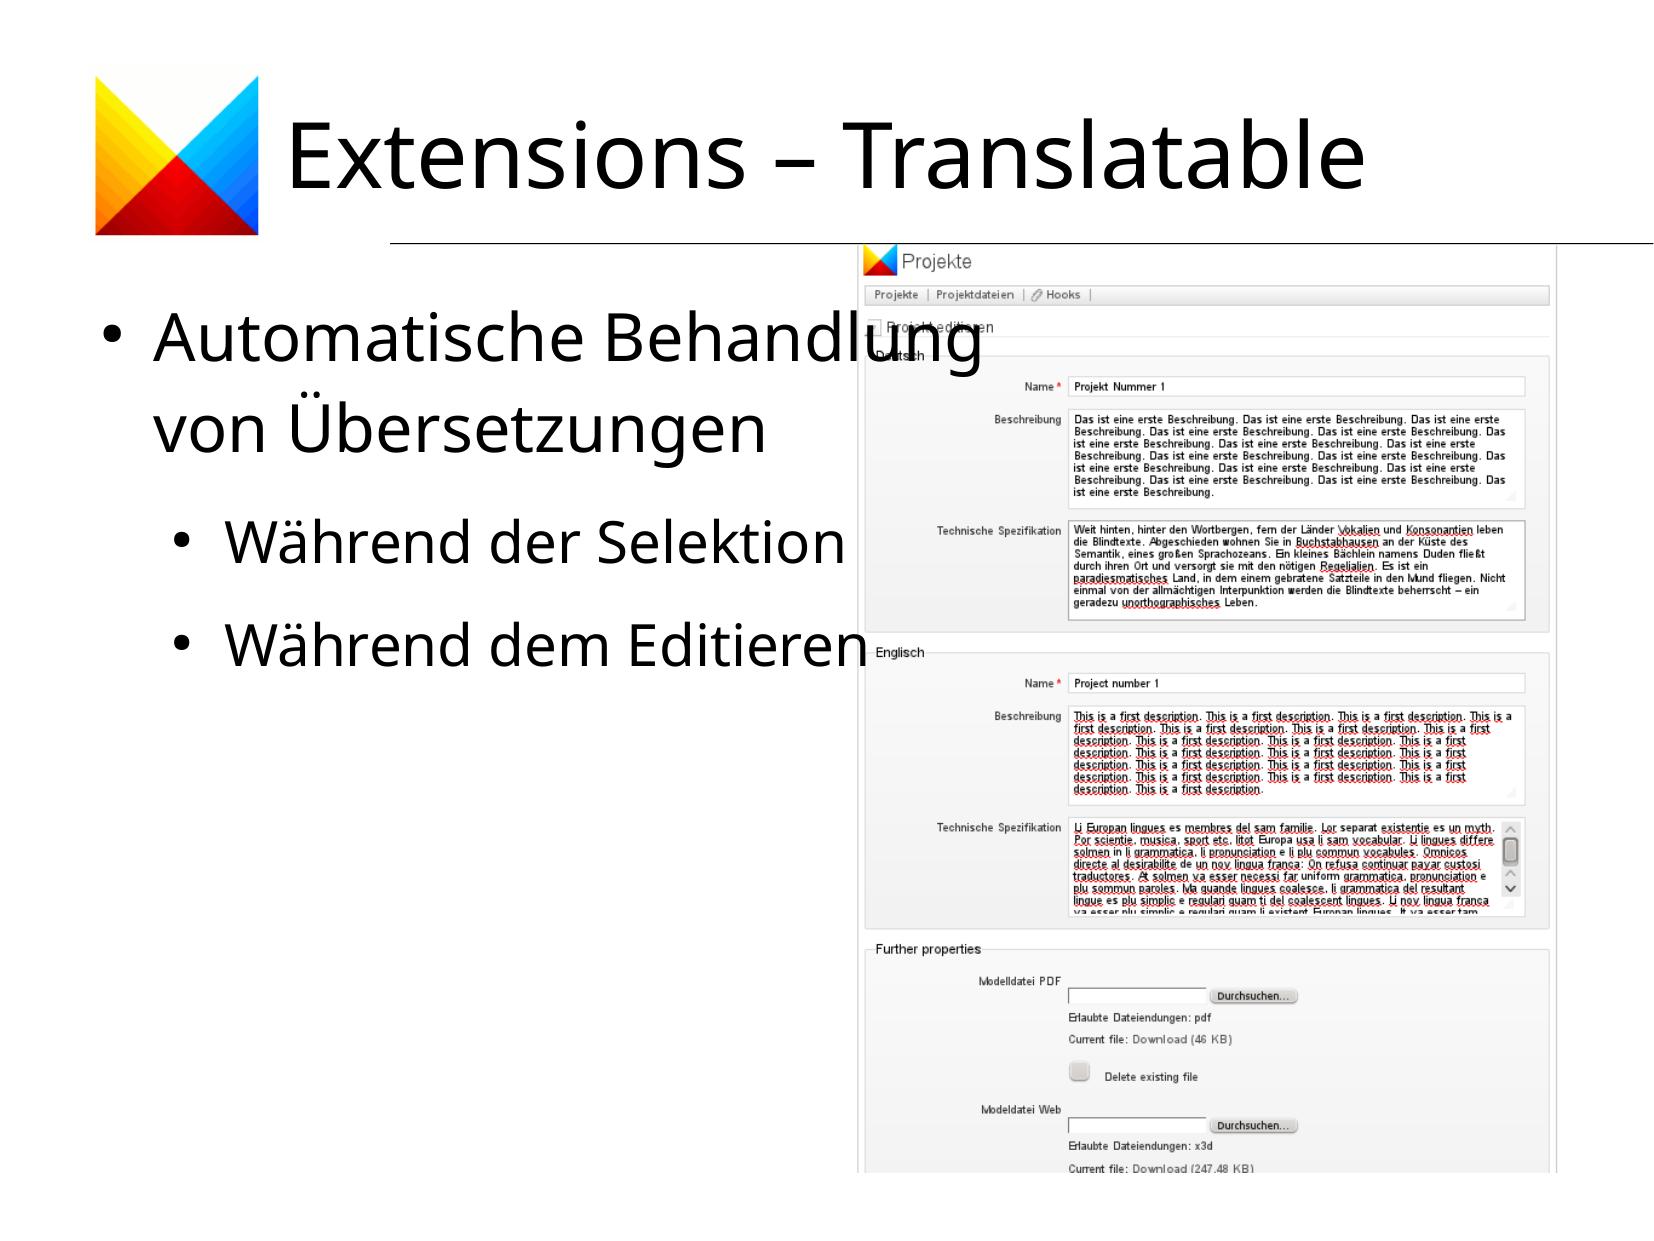

# Extensions – Translatable
Automatische Behandlung
von Übersetzungen
Während der Selektion
Während dem Editieren